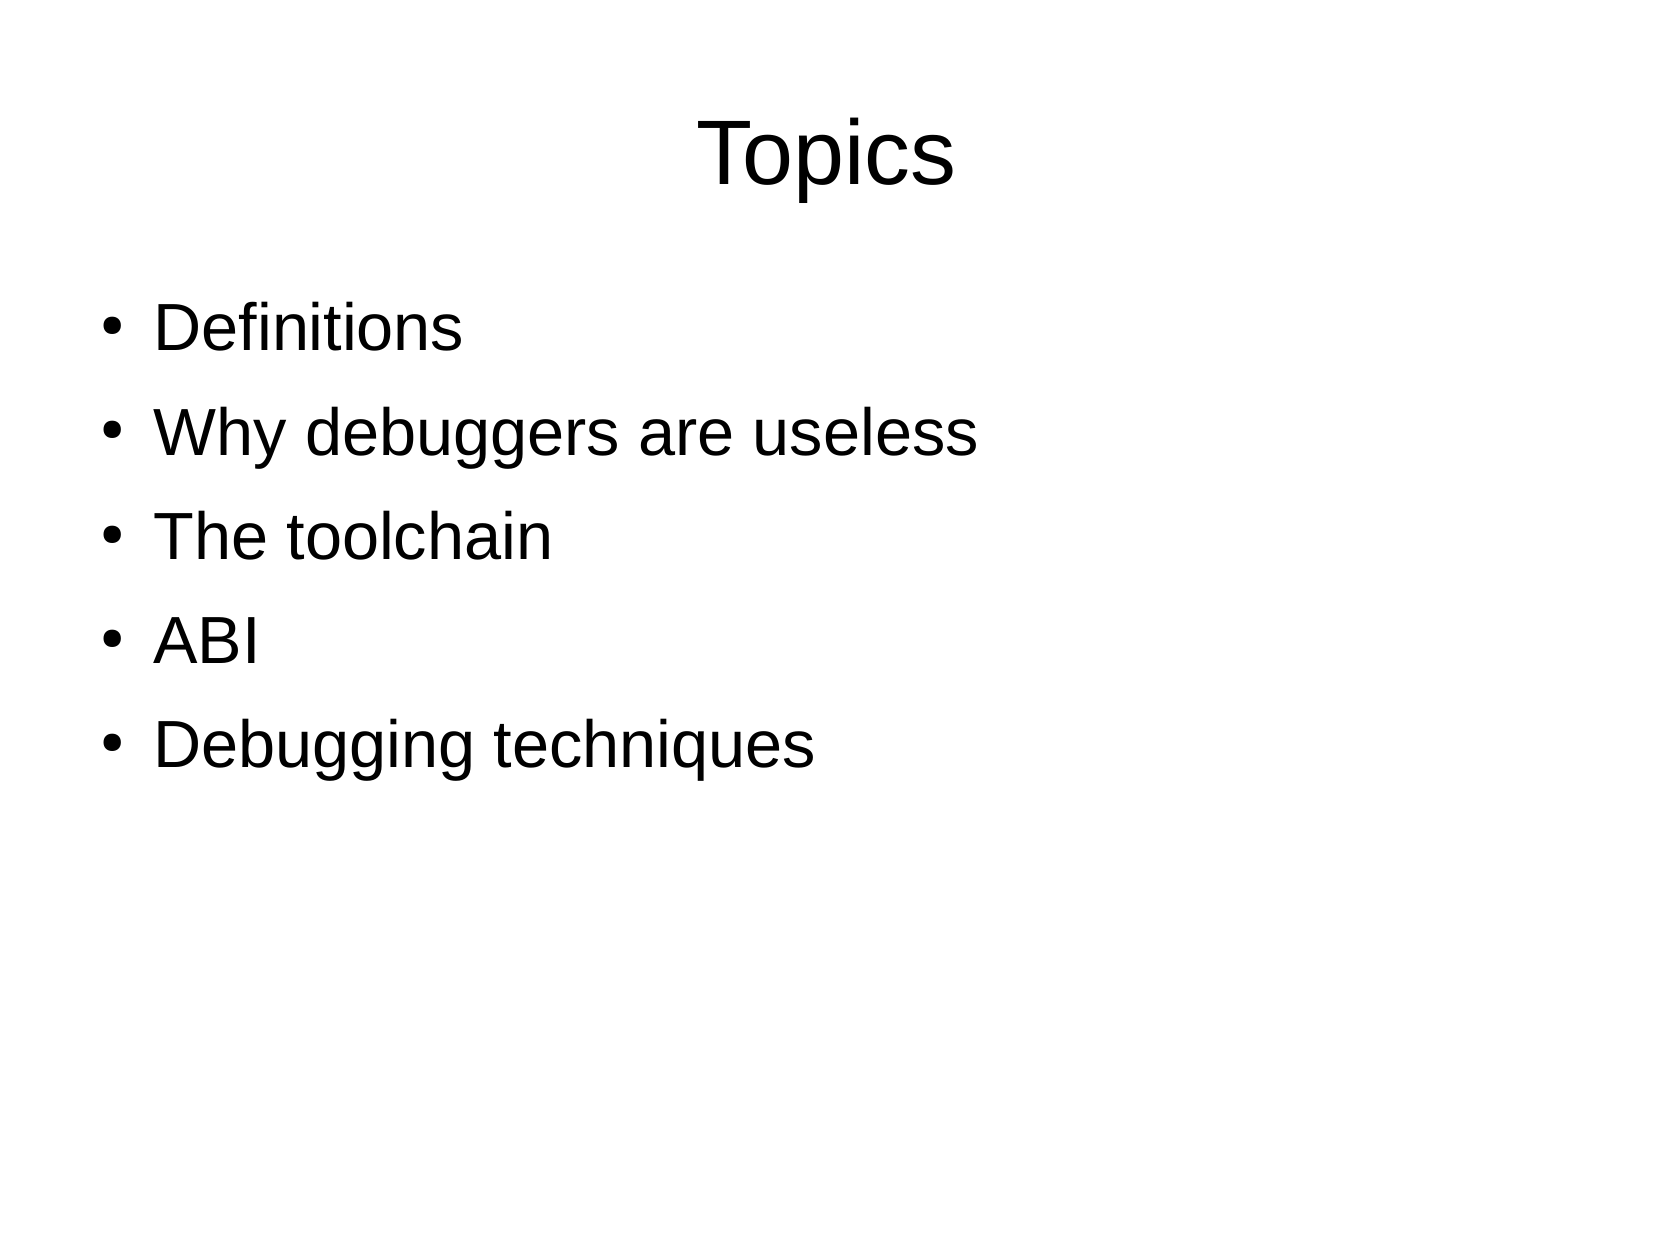

# Topics
Definitions
Why debuggers are useless
The toolchain
ABI
Debugging techniques